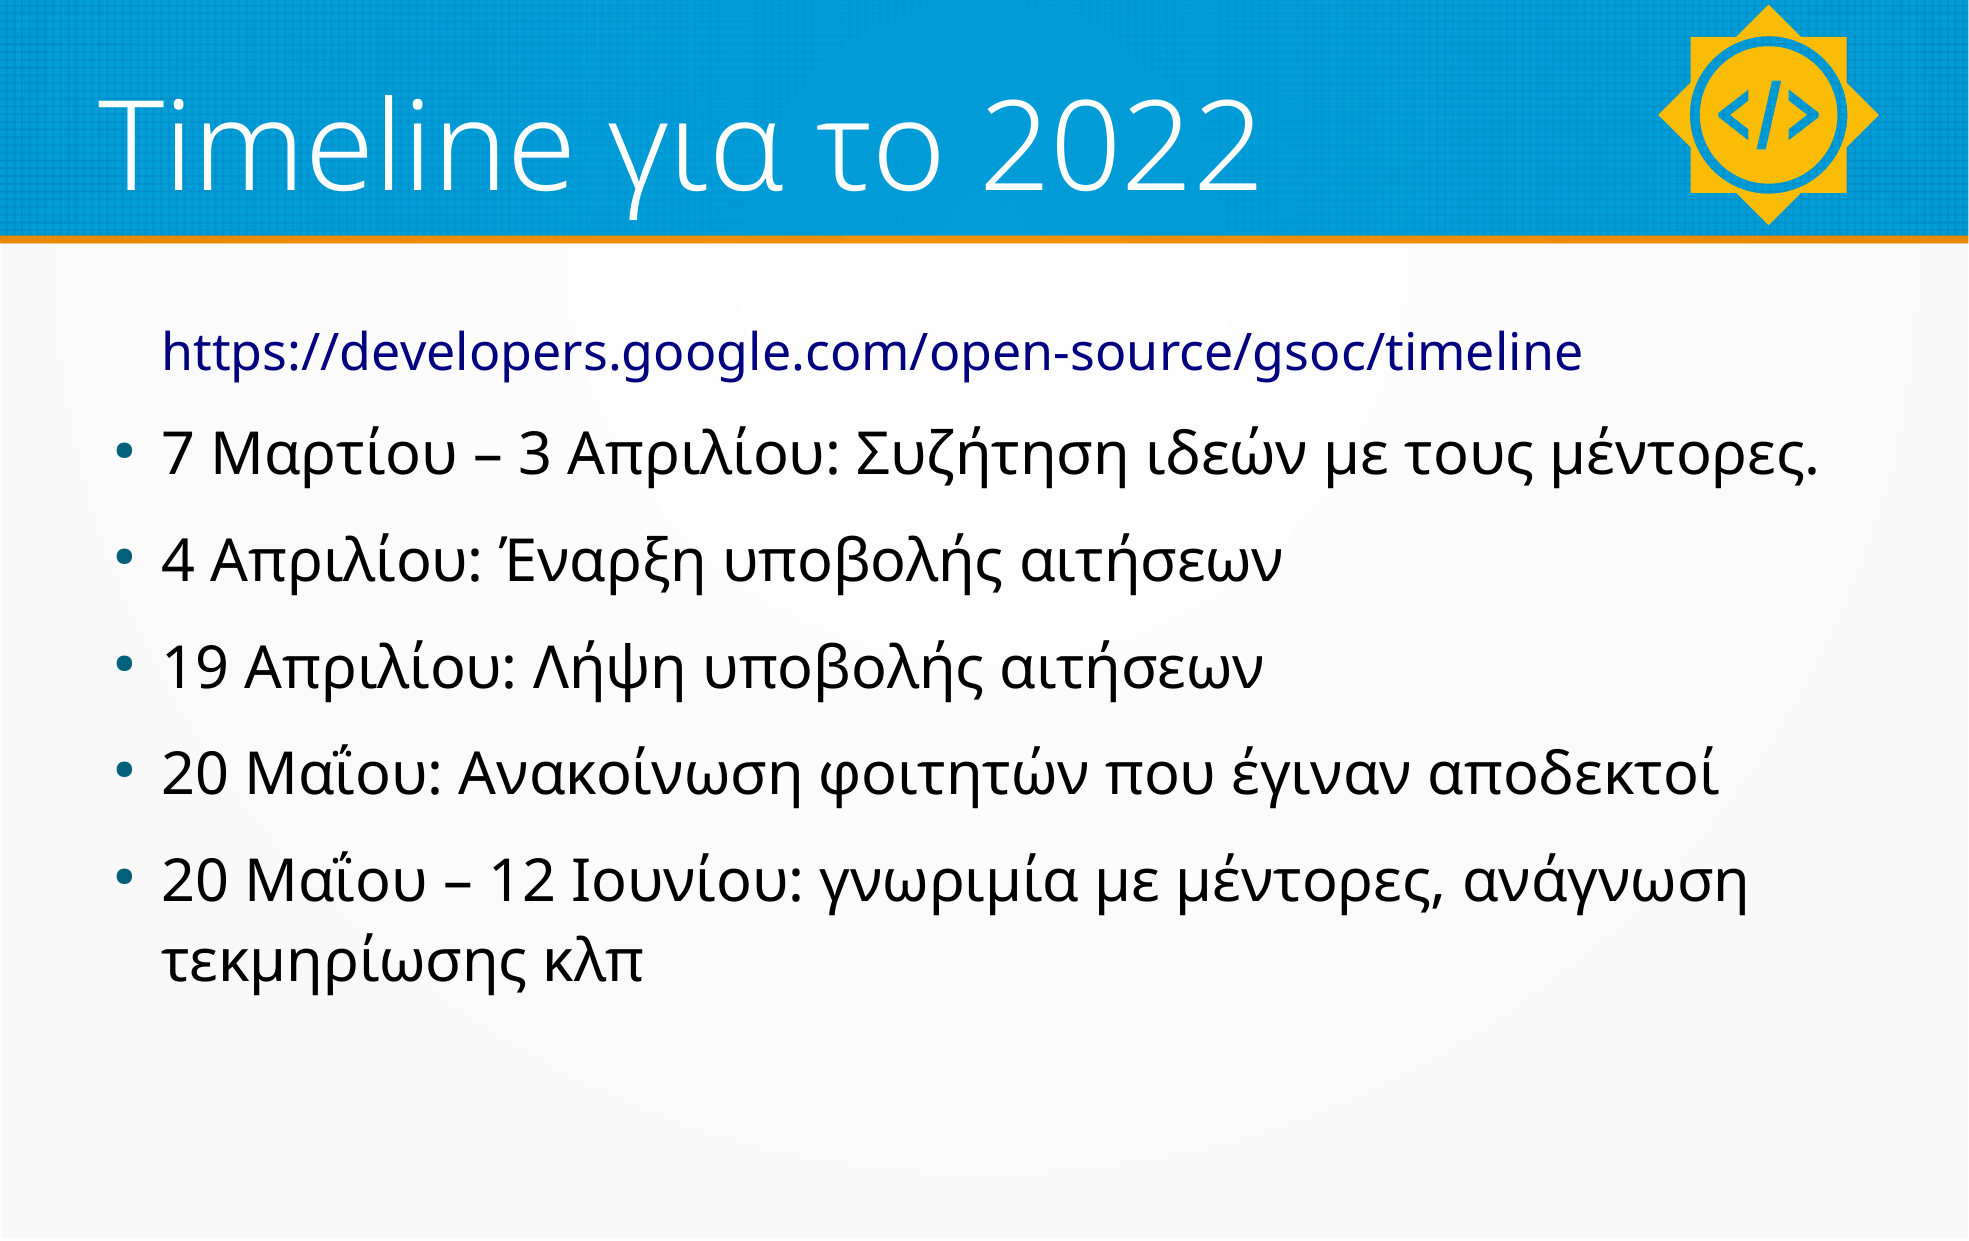

# Timeline για το 2022
https://developers.google.com/open-source/gsoc/timeline
7 Μαρτίου – 3 Απριλίου: Συζήτηση ιδεών με τους μέντορες.
4 Απριλίου: Έναρξη υποβολής αιτήσεων
19 Απριλίου: Λήψη υποβολής αιτήσεων
20 Μαΐου: Ανακοίνωση φοιτητών που έγιναν αποδεκτοί
20 Μαΐου – 12 Ιουνίου: γνωριμία με μέντορες, ανάγνωση τεκμηρίωσης κλπ